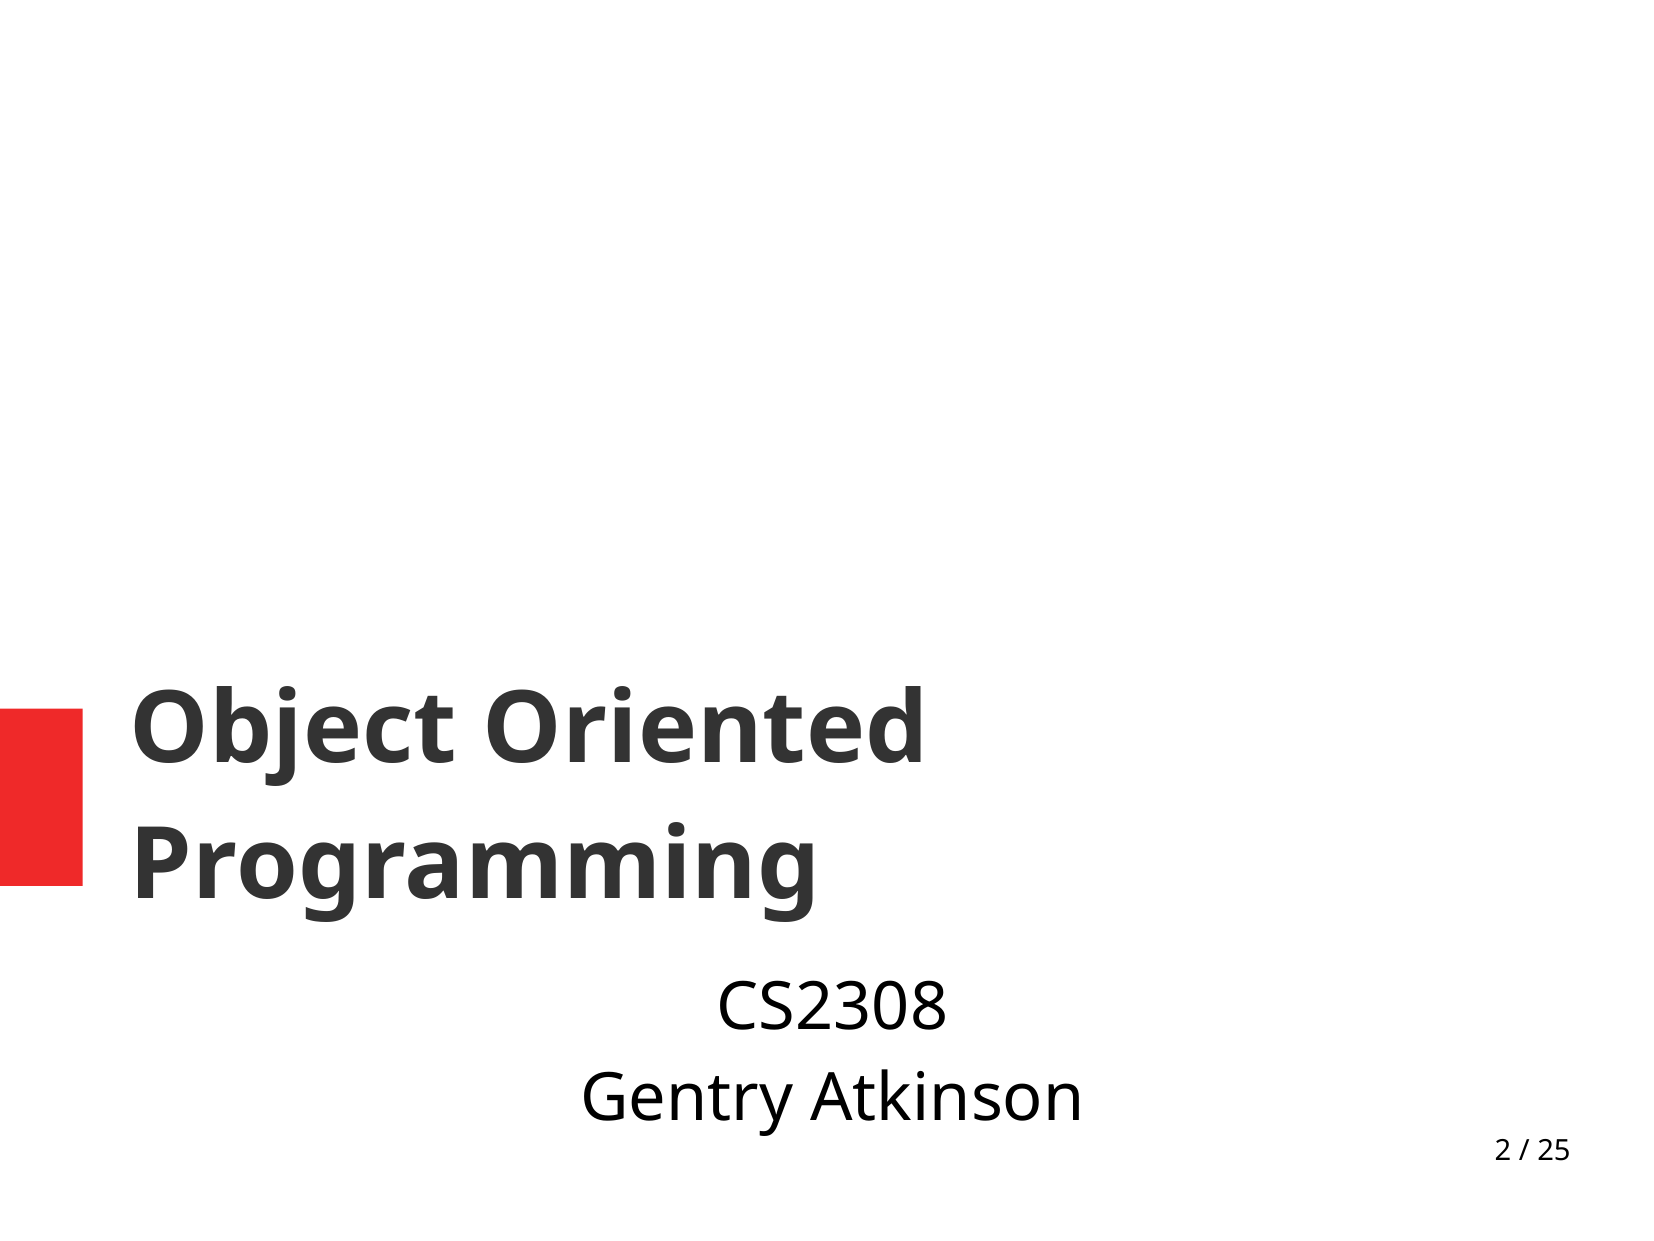

# Object Oriented Programming
CS2308
Gentry Atkinson
2